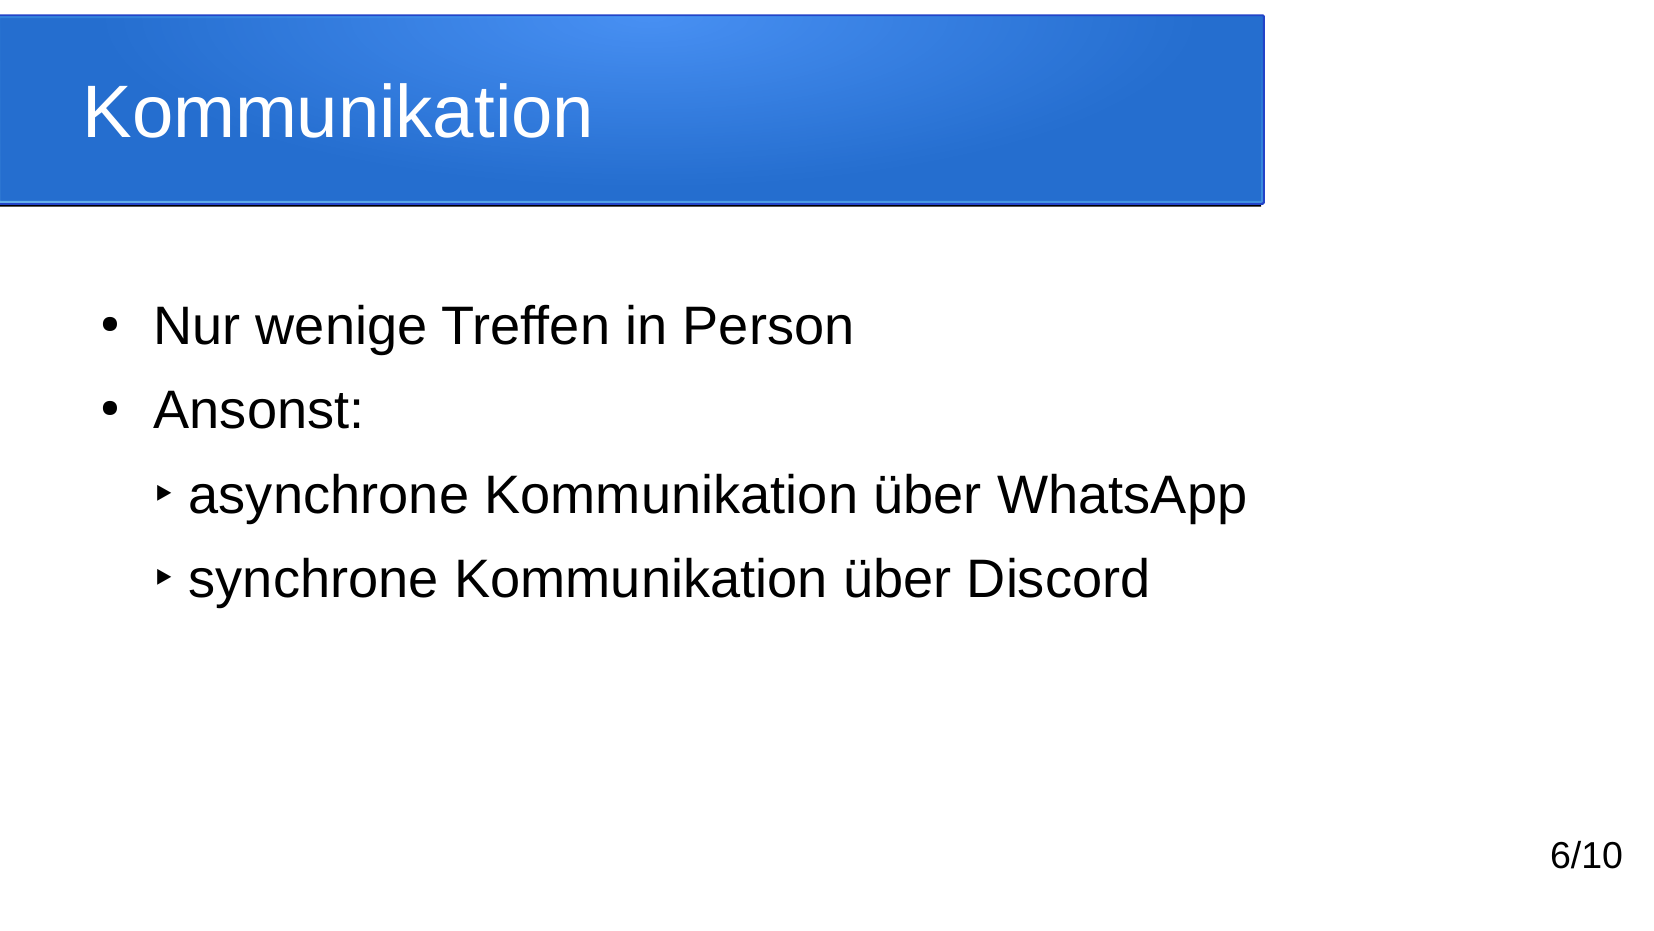

# Kommunikation
Nur wenige Treffen in Person
Ansonst:
‣ asynchrone Kommunikation über WhatsApp
‣ synchrone Kommunikation über Discord
6/10